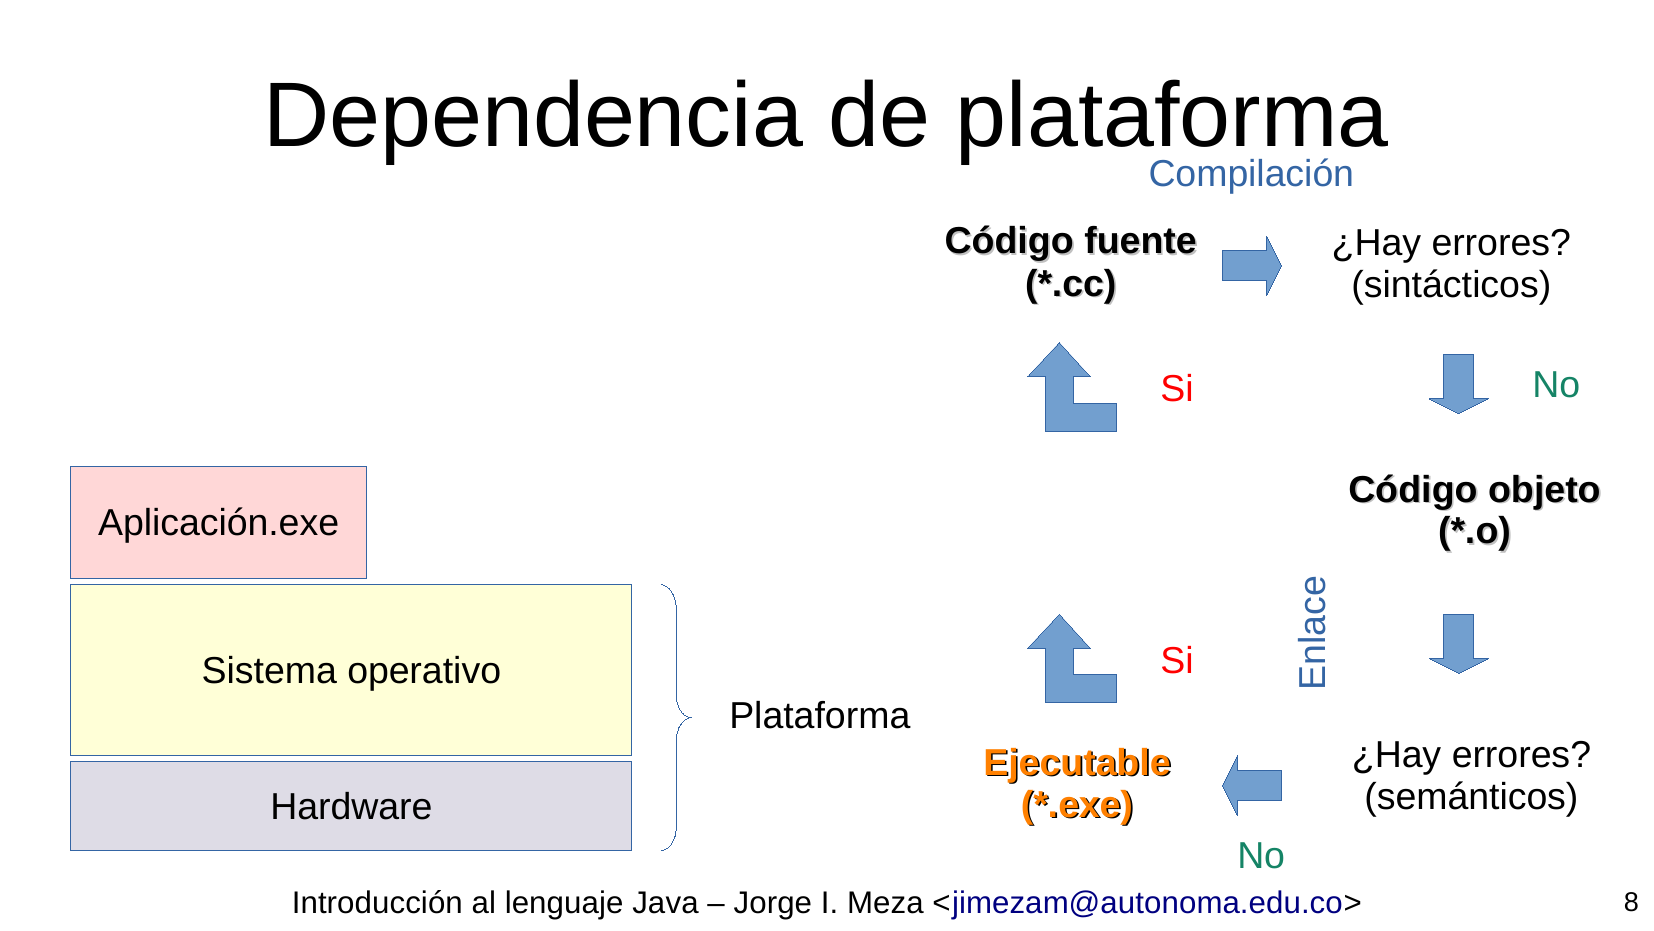

# Dependencia de plataforma
Compilación
Código fuente
(*.cc)
¿Hay errores?
(sintácticos)
No
Si
Código objeto
(*.o)
Aplicación.exe
Sistema operativo
Enlace
Si
Plataforma
¿Hay errores?
(semánticos)
Ejecutable
(*.exe)
Hardware
No